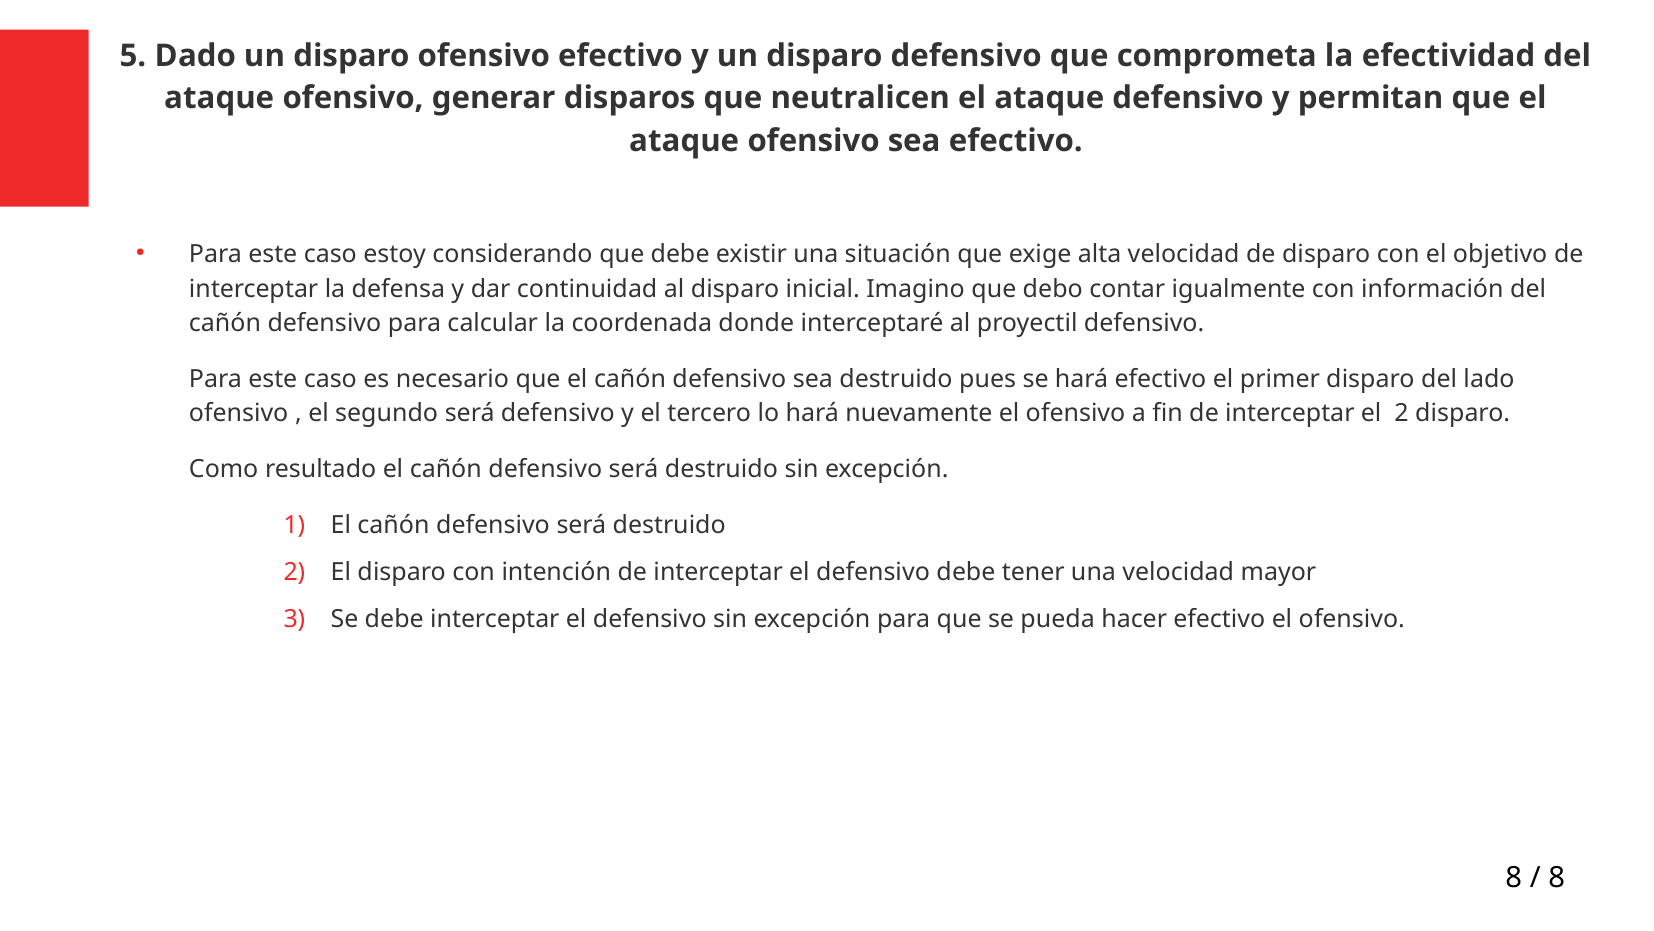

# 5. Dado un disparo ofensivo efectivo y un disparo defensivo que comprometa la efectividad del ataque ofensivo, generar disparos que neutralicen el ataque defensivo y permitan que el ataque ofensivo sea efectivo.
Para este caso estoy considerando que debe existir una situación que exige alta velocidad de disparo con el objetivo de interceptar la defensa y dar continuidad al disparo inicial. Imagino que debo contar igualmente con información del cañón defensivo para calcular la coordenada donde interceptaré al proyectil defensivo.
Para este caso es necesario que el cañón defensivo sea destruido pues se hará efectivo el primer disparo del lado ofensivo , el segundo será defensivo y el tercero lo hará nuevamente el ofensivo a fin de interceptar el 2 disparo.
Como resultado el cañón defensivo será destruido sin excepción.
El cañón defensivo será destruido
El disparo con intención de interceptar el defensivo debe tener una velocidad mayor
Se debe interceptar el defensivo sin excepción para que se pueda hacer efectivo el ofensivo.
8